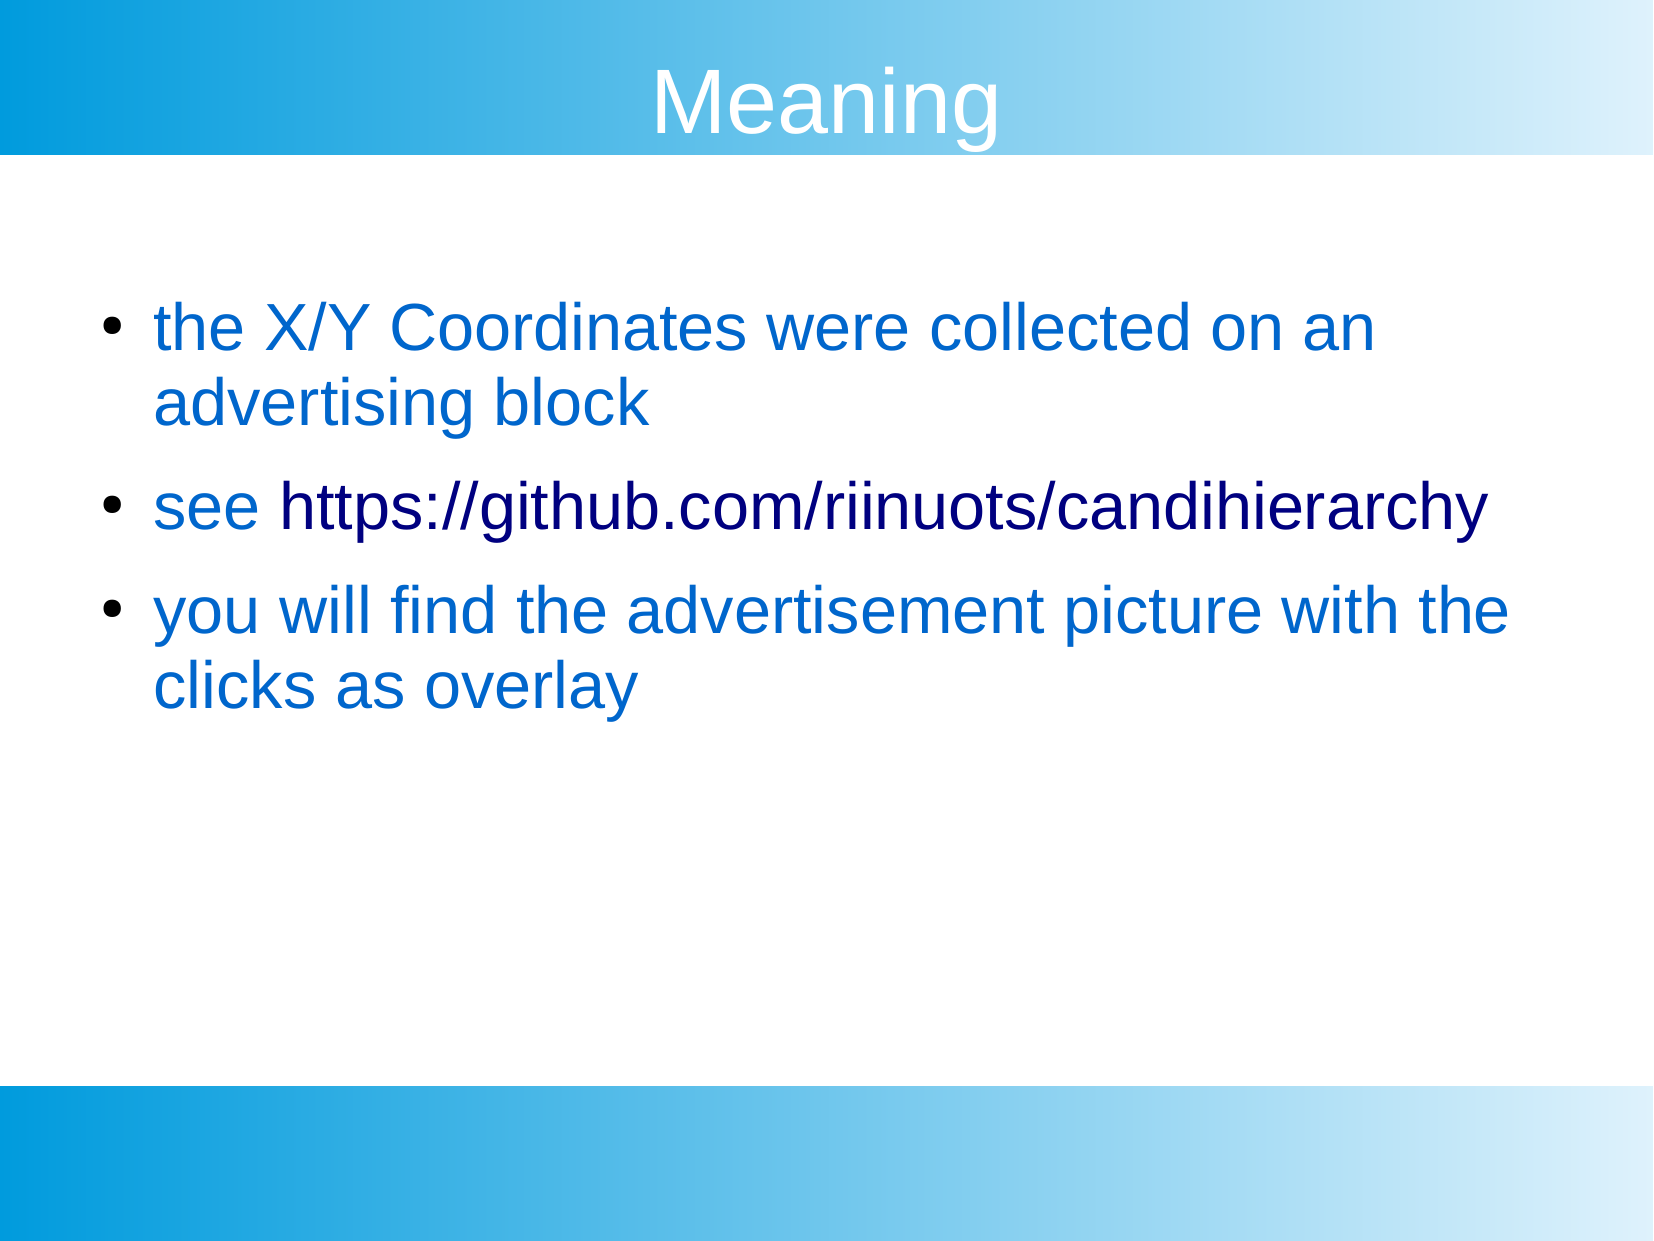

# Meaning
the X/Y Coordinates were collected on an advertising block
see https://github.com/riinuots/candihierarchy
you will find the advertisement picture with the clicks as overlay